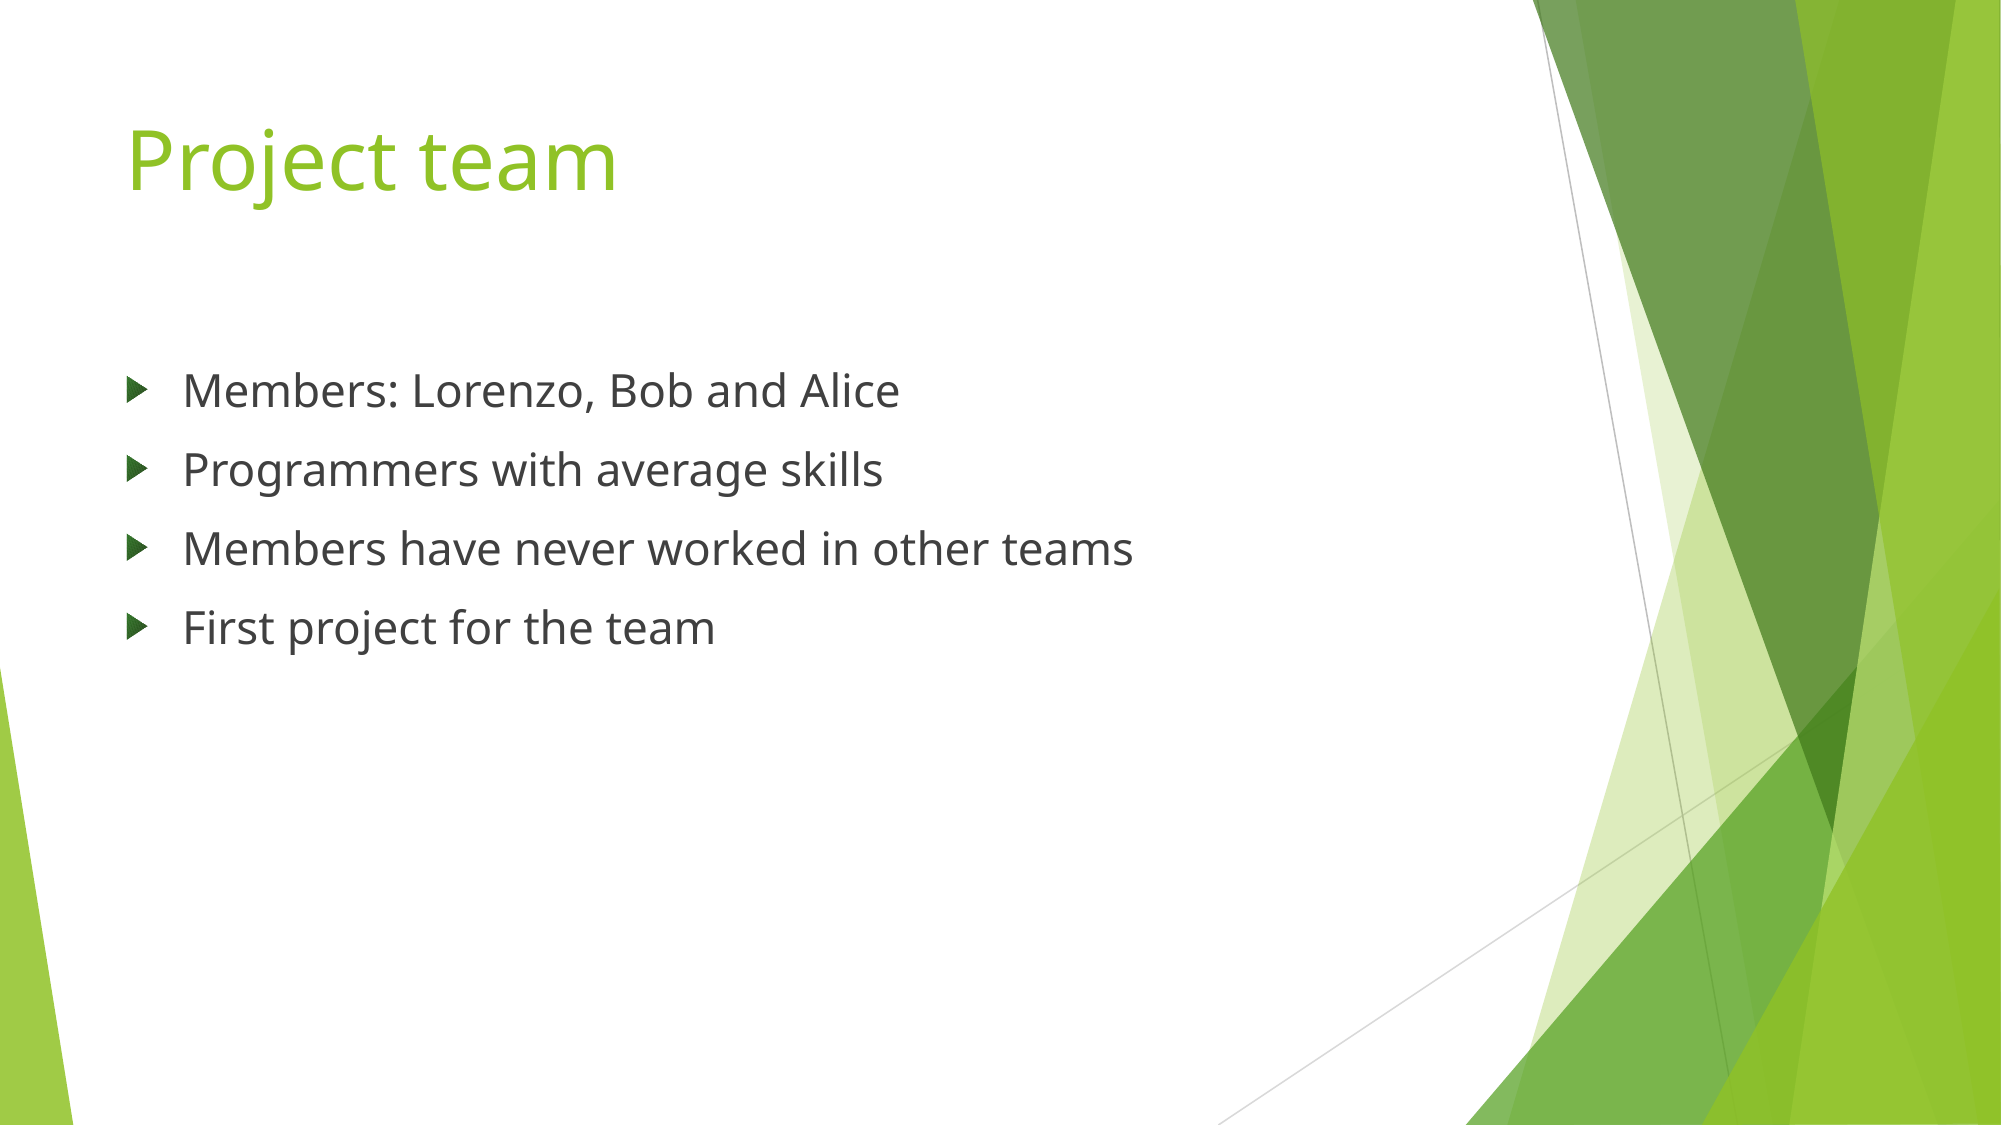

# Project team
Members: Lorenzo, Bob and Alice
Programmers with average skills
Members have never worked in other teams
First project for the team